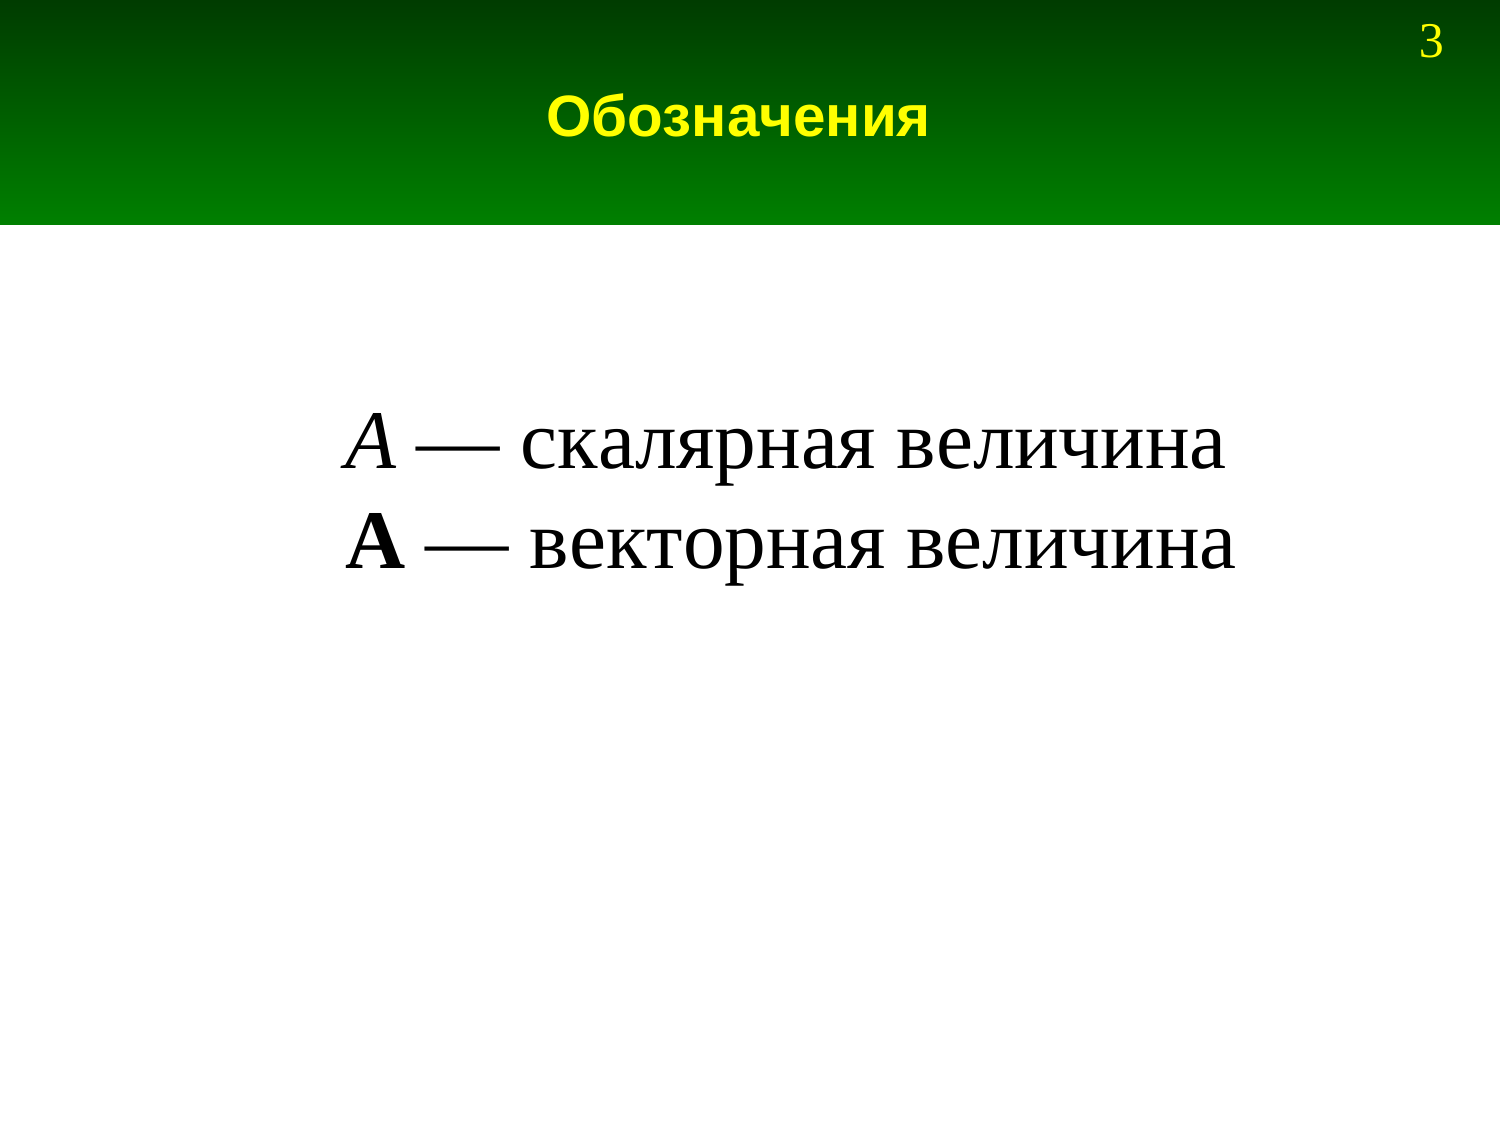

# Обозначения
A — скалярная величина
A — векторная величина